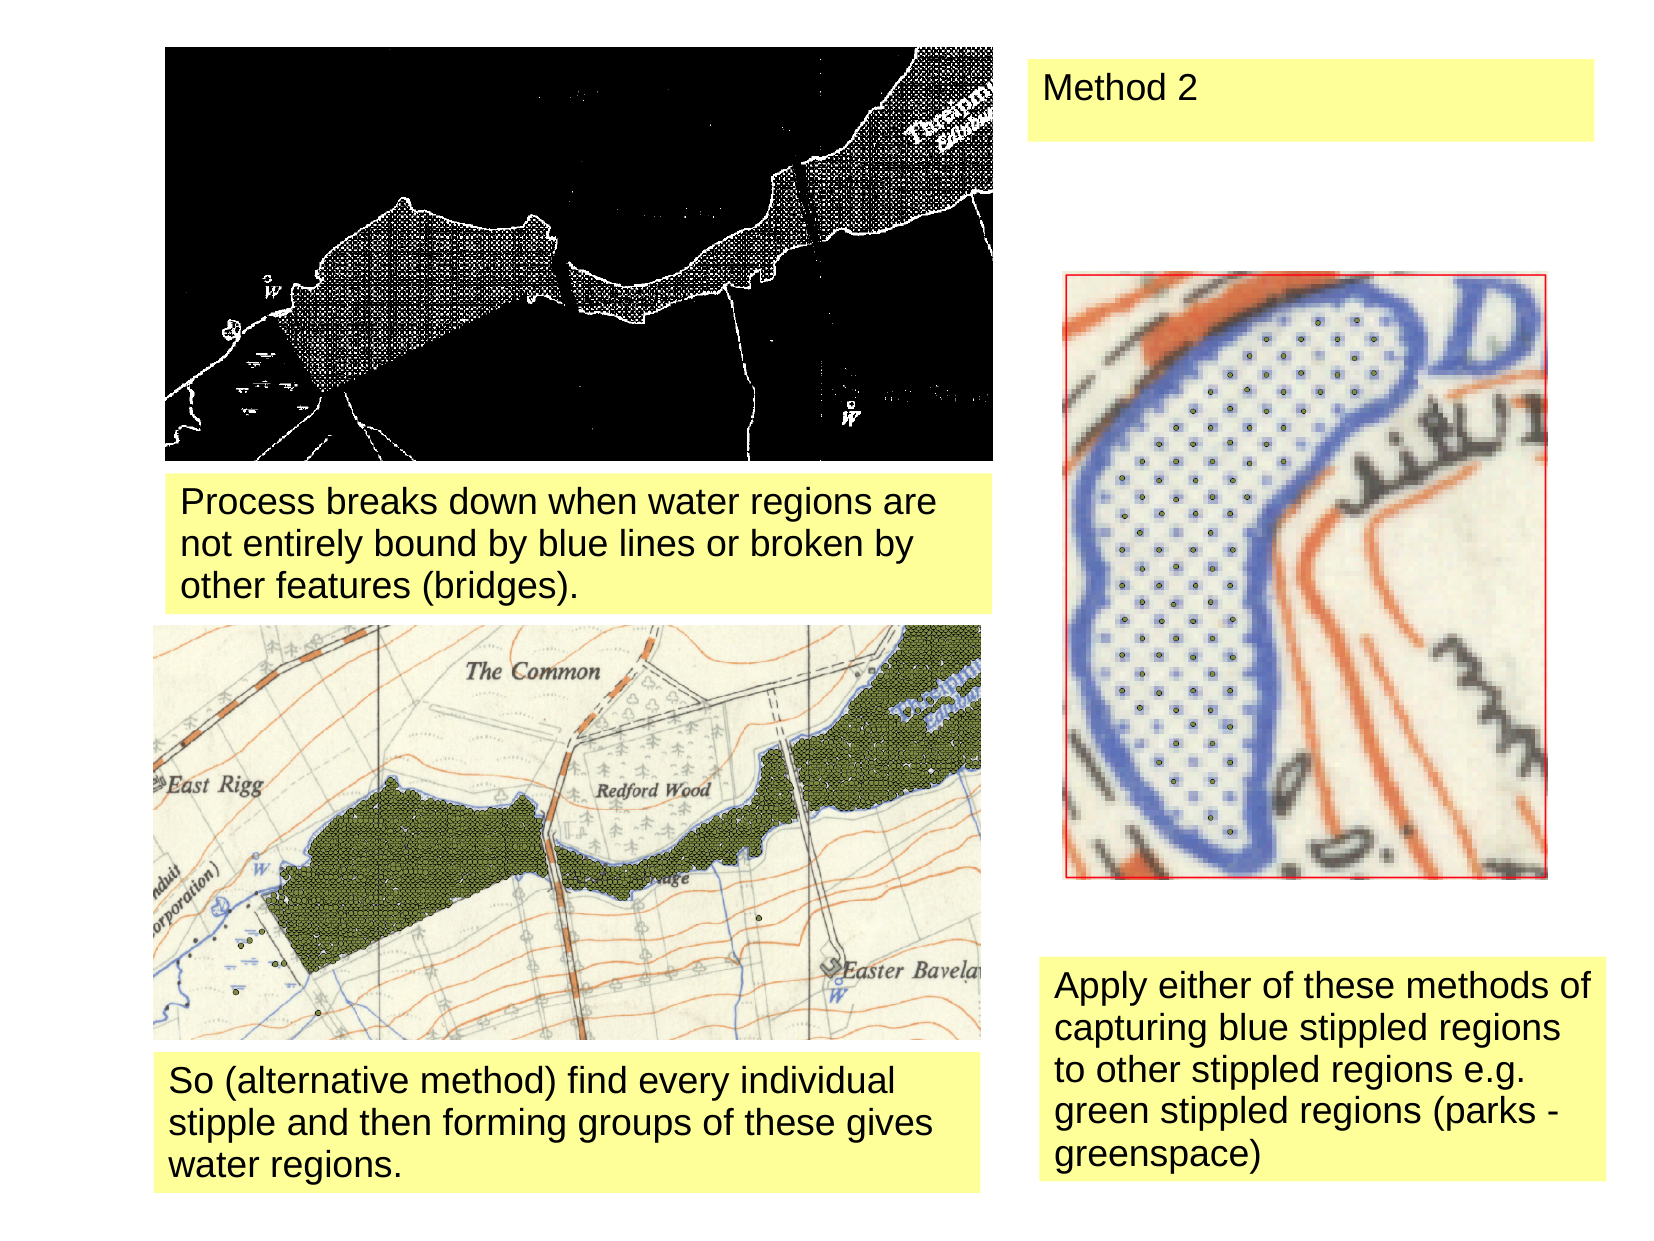

Method 2
Process breaks down when water regions are not entirely bound by blue lines or broken by other features (bridges).
Apply either of these methods of capturing blue stippled regions to other stippled regions e.g. green stippled regions (parks - greenspace)
So (alternative method) find every individual stipple and then forming groups of these gives water regions.